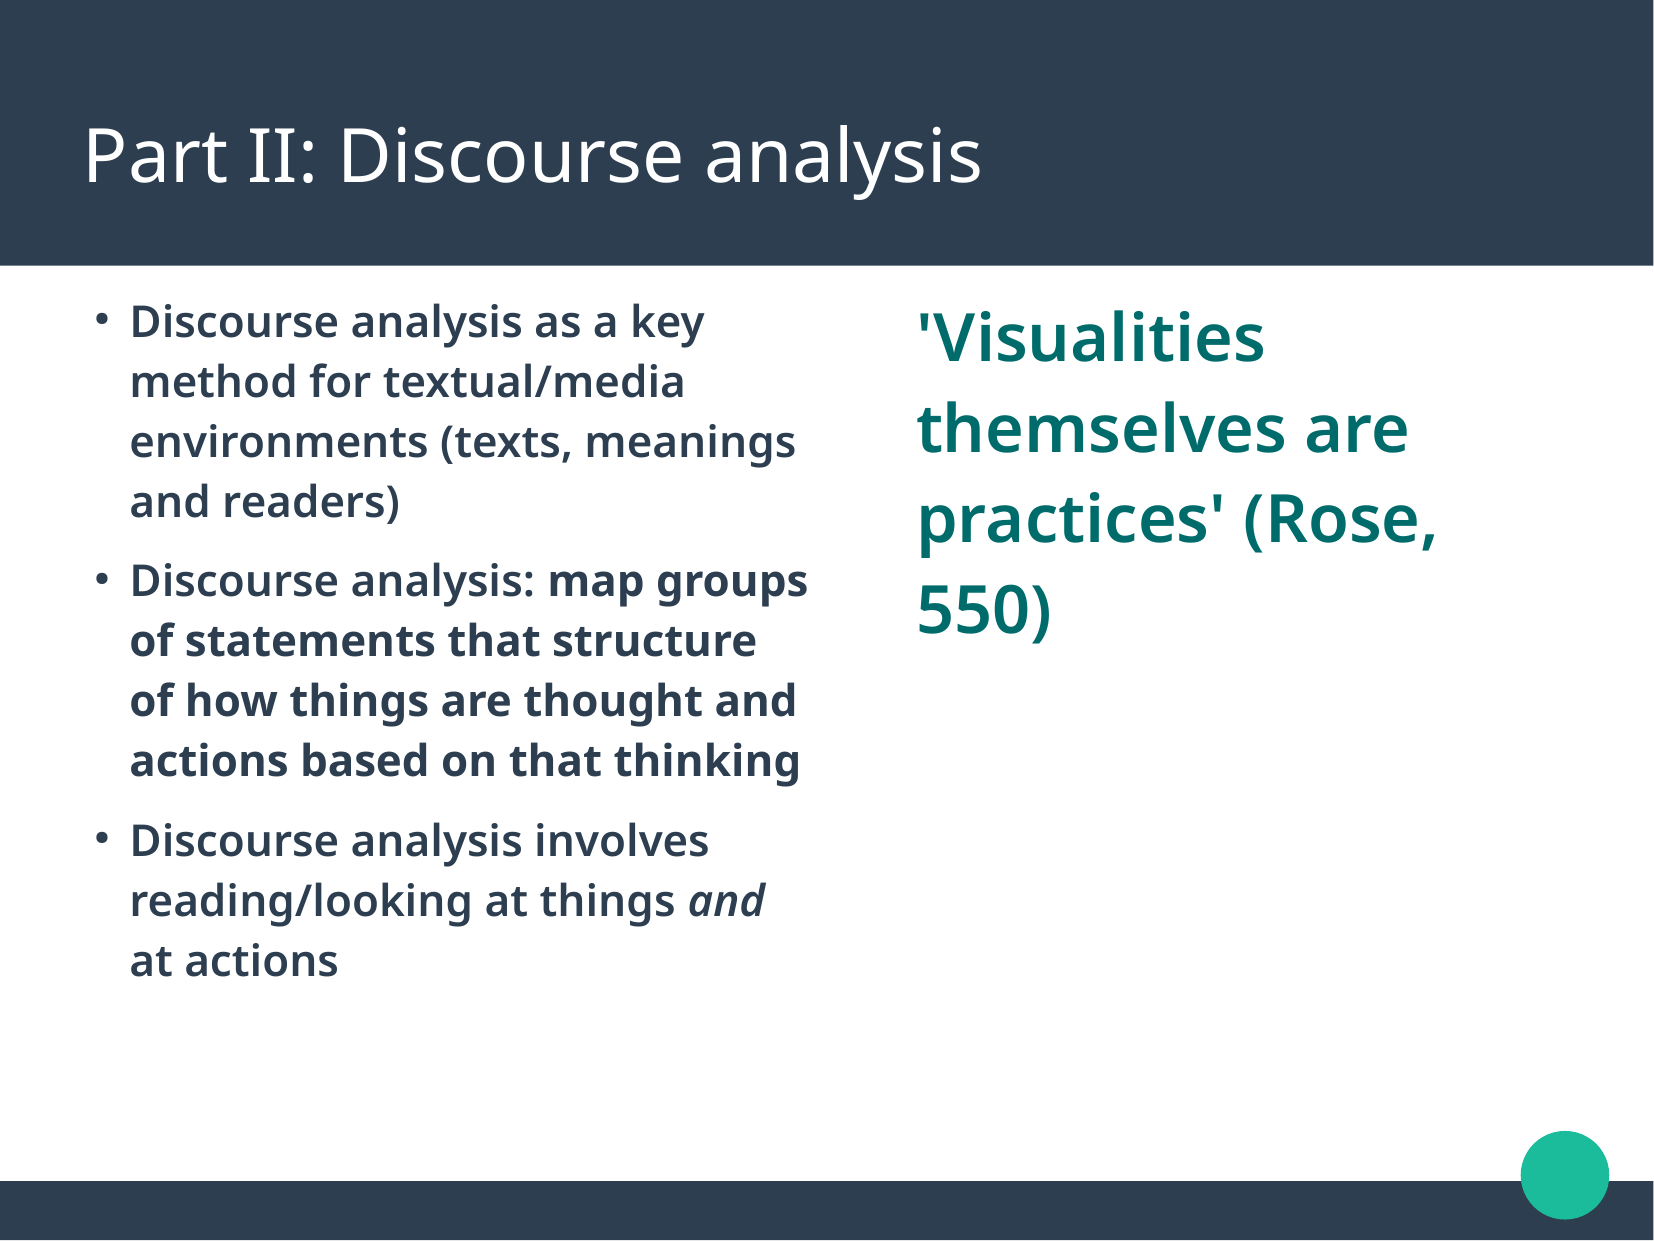

# Part II: Discourse analysis
Discourse analysis as a key method for textual/media environments (texts, meanings and readers)
Discourse analysis: map groups of statements that structure of how things are thought and actions based on that thinking
Discourse analysis involves reading/looking at things and at actions
'Visualities themselves are practices' (Rose, 550)